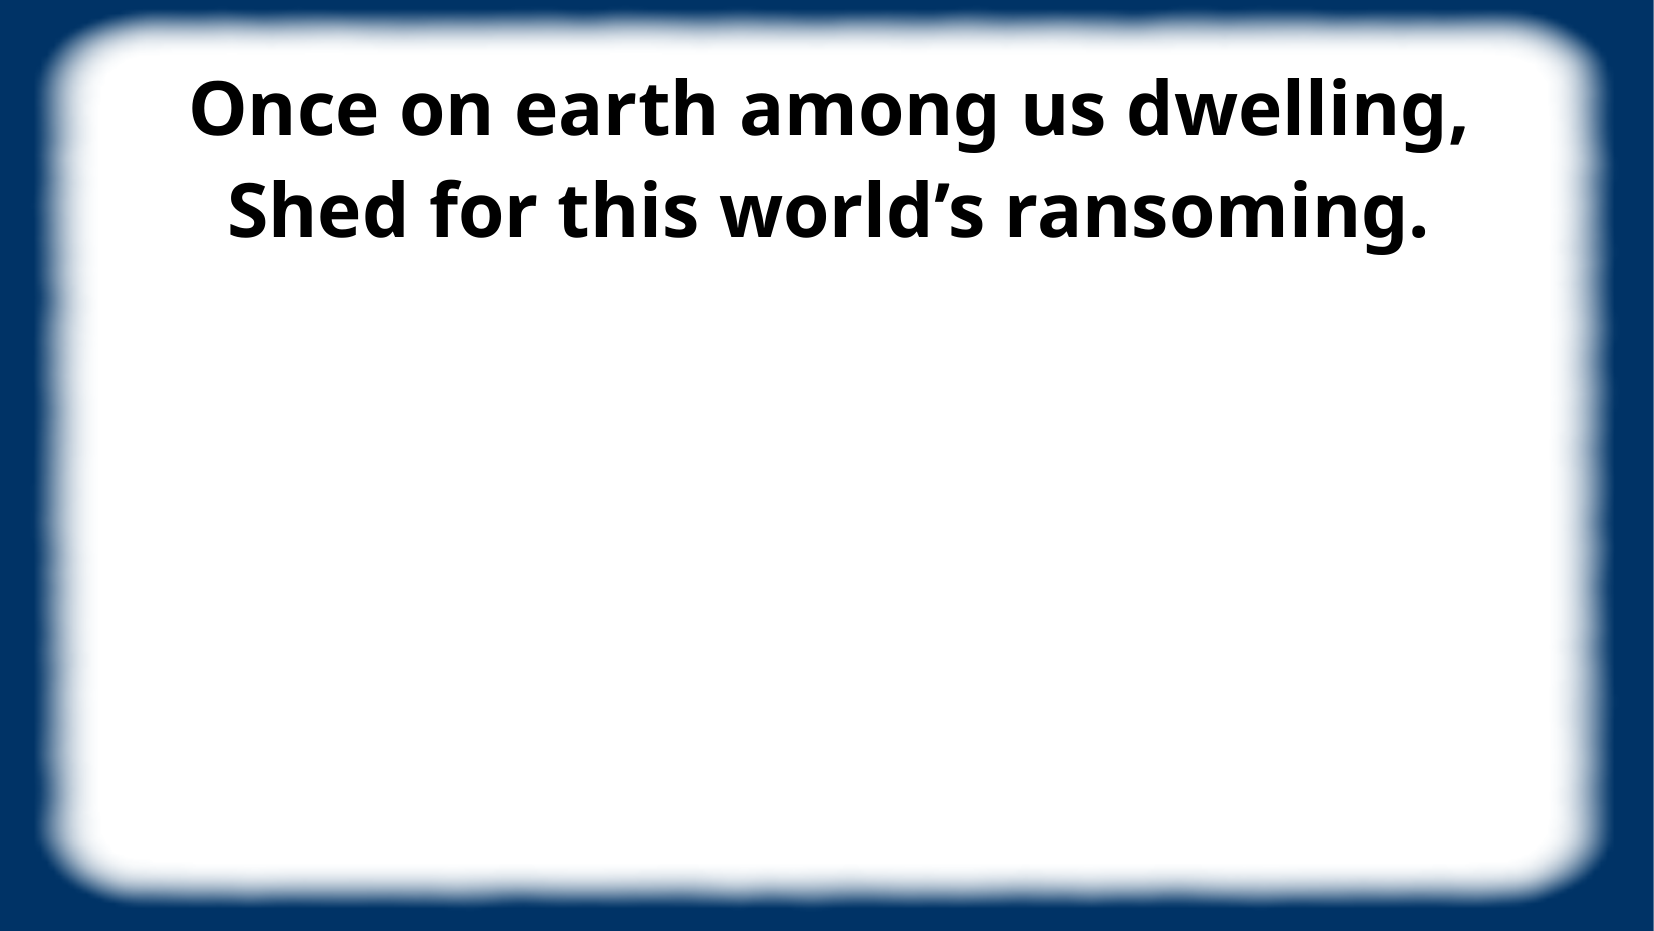

Once on earth among us dwelling,
Shed for this world’s ransoming.